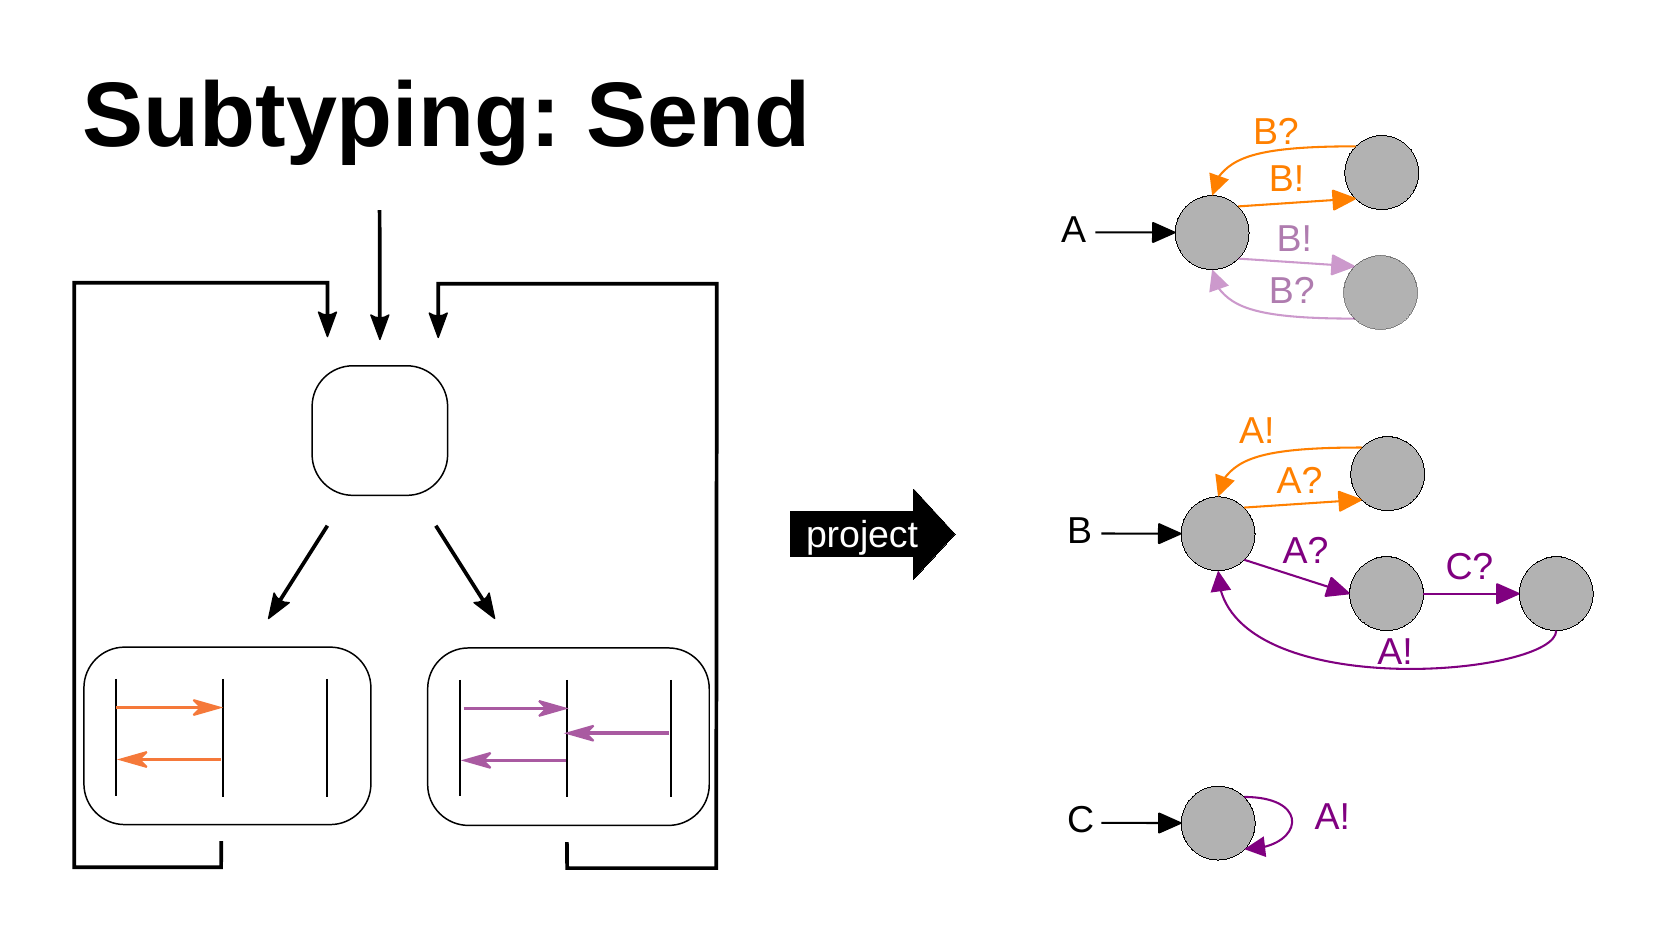

# Subtyping: Send
B?
B!
A
B!
B?
A!
A?
project
B
A?
C?
A!
A!
C